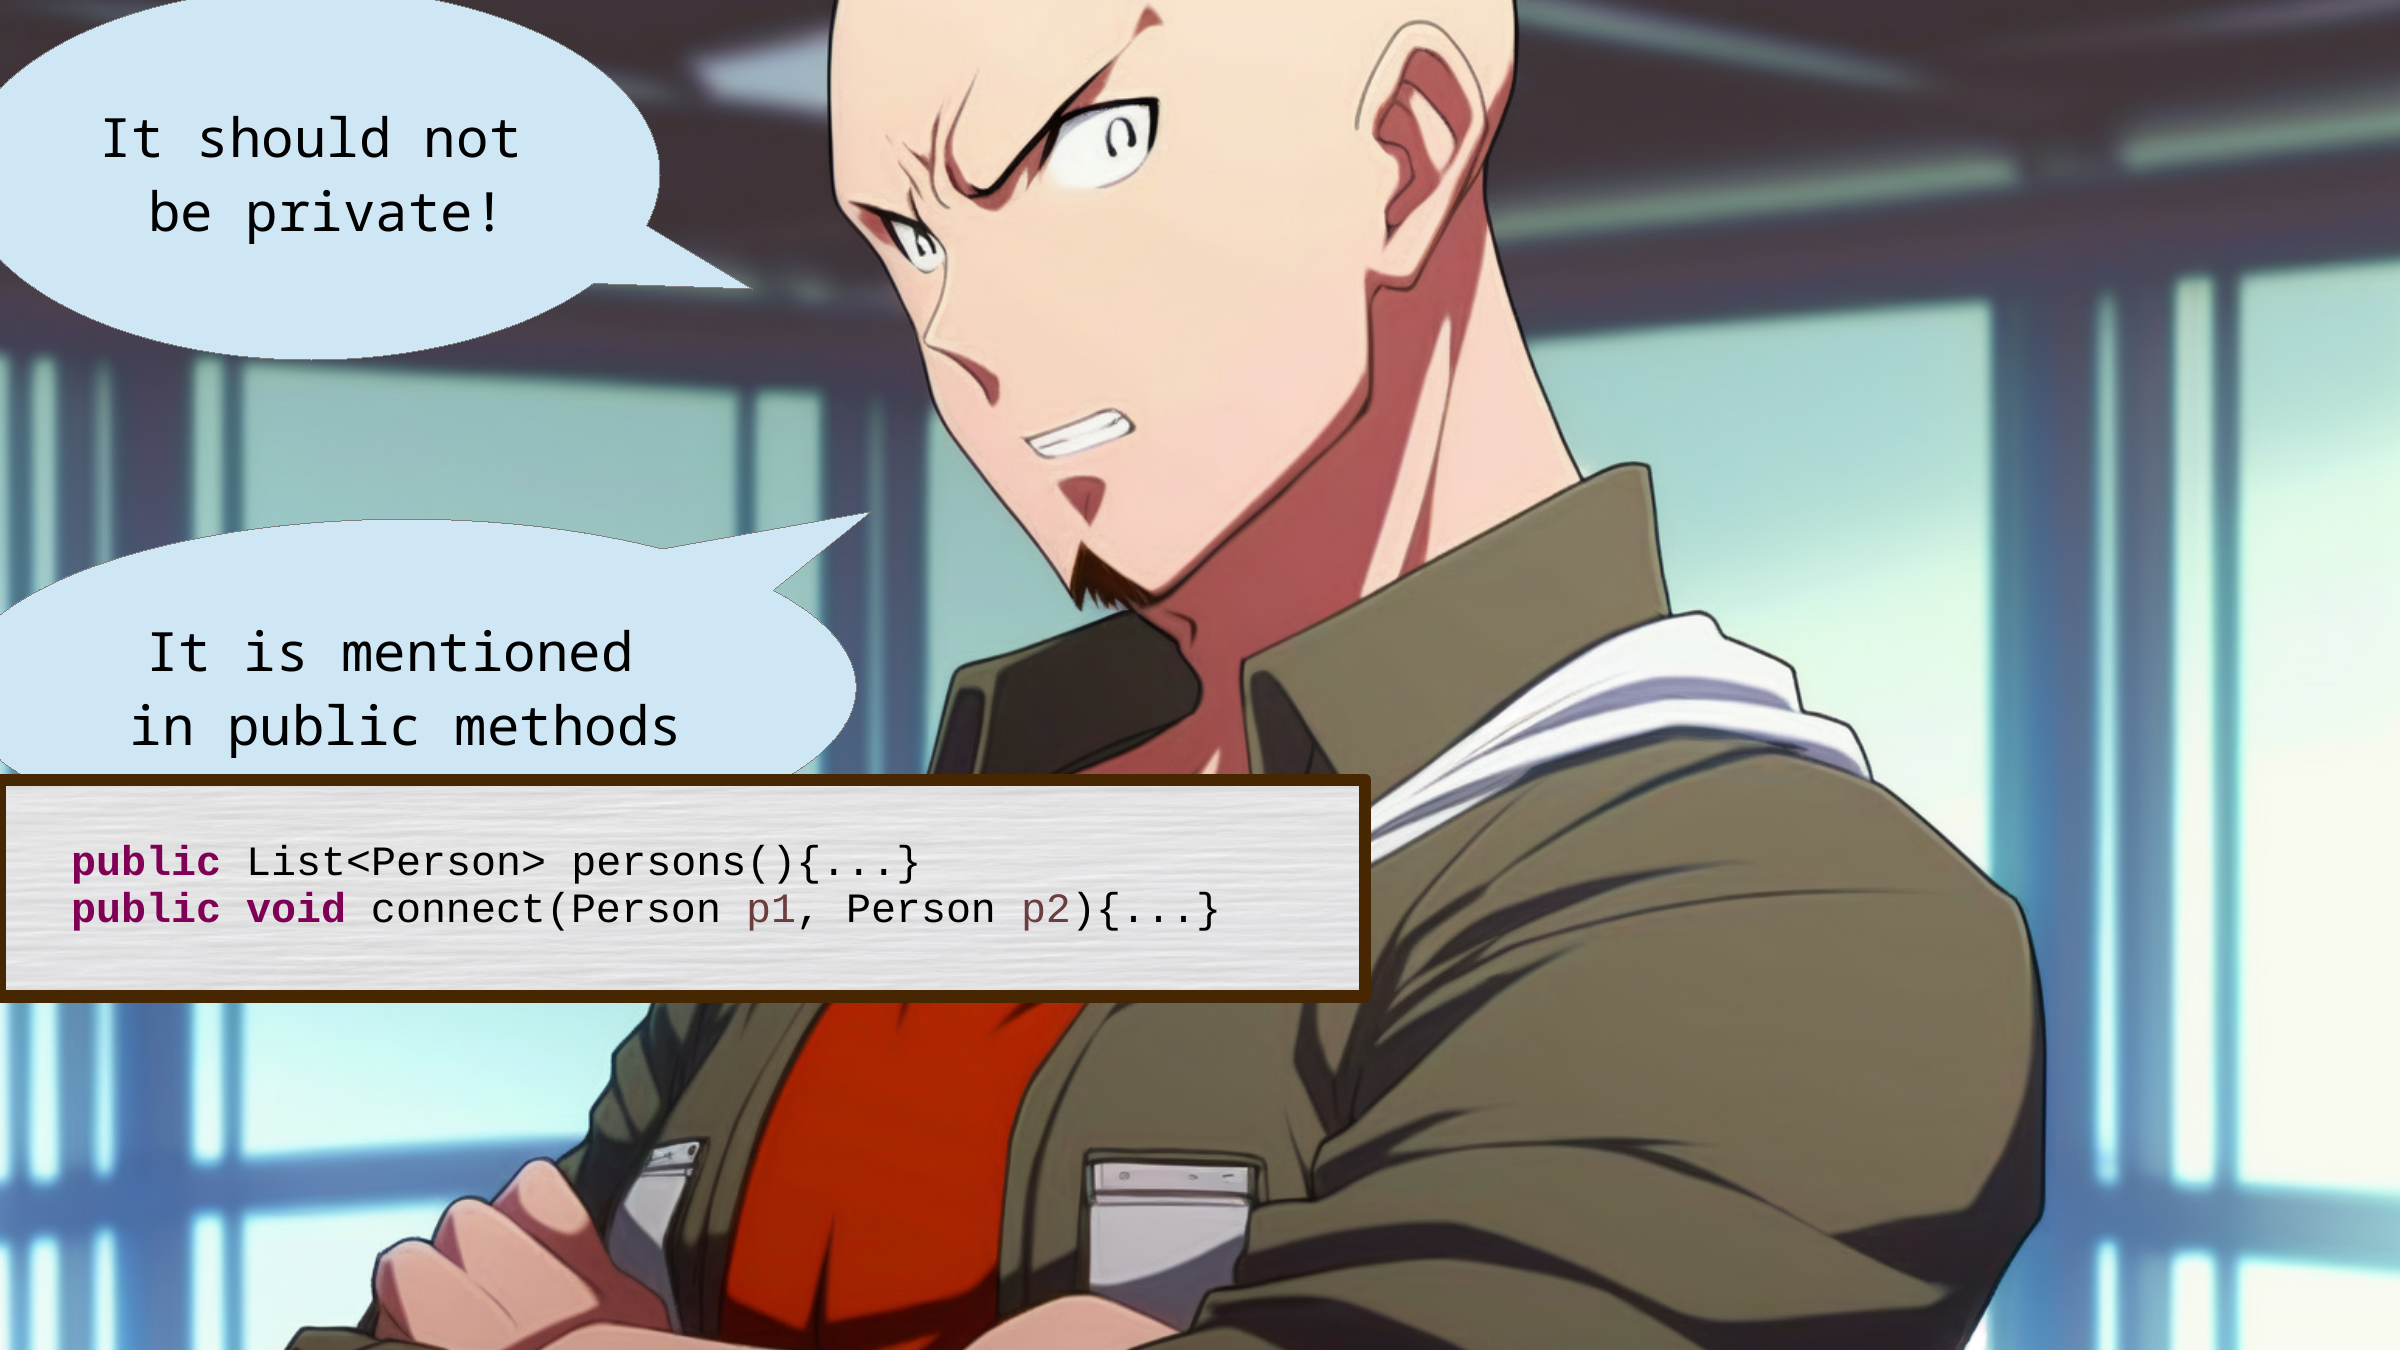

It should not
 be private!
It is mentioned
in public methods
 public List<Person> persons(){...}
 public void connect(Person p1, Person p2){...}